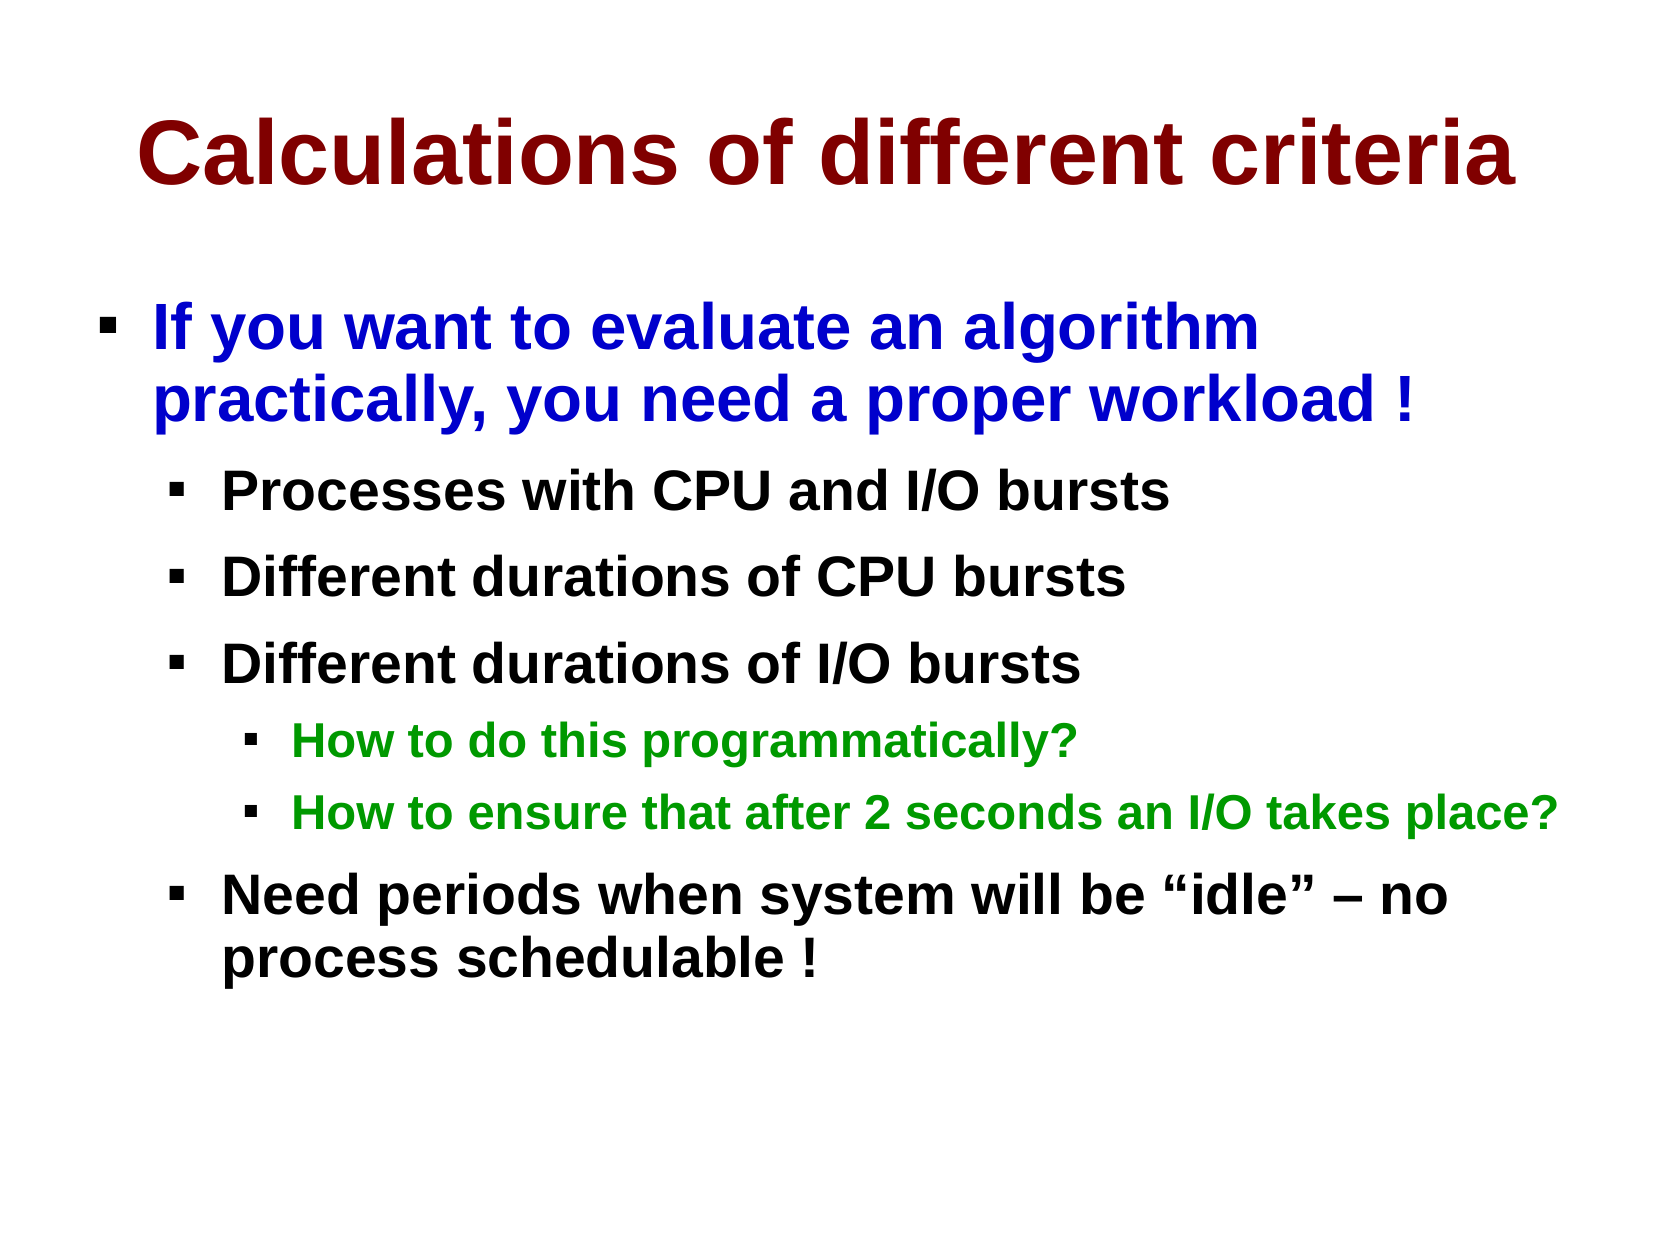

# Calculations of different criteria
If you want to evaluate an algorithm practically, you need a proper workload !
Processes with CPU and I/O bursts
Different durations of CPU bursts
Different durations of I/O bursts
How to do this programmatically?
How to ensure that after 2 seconds an I/O takes place?
Need periods when system will be “idle” – no process schedulable !